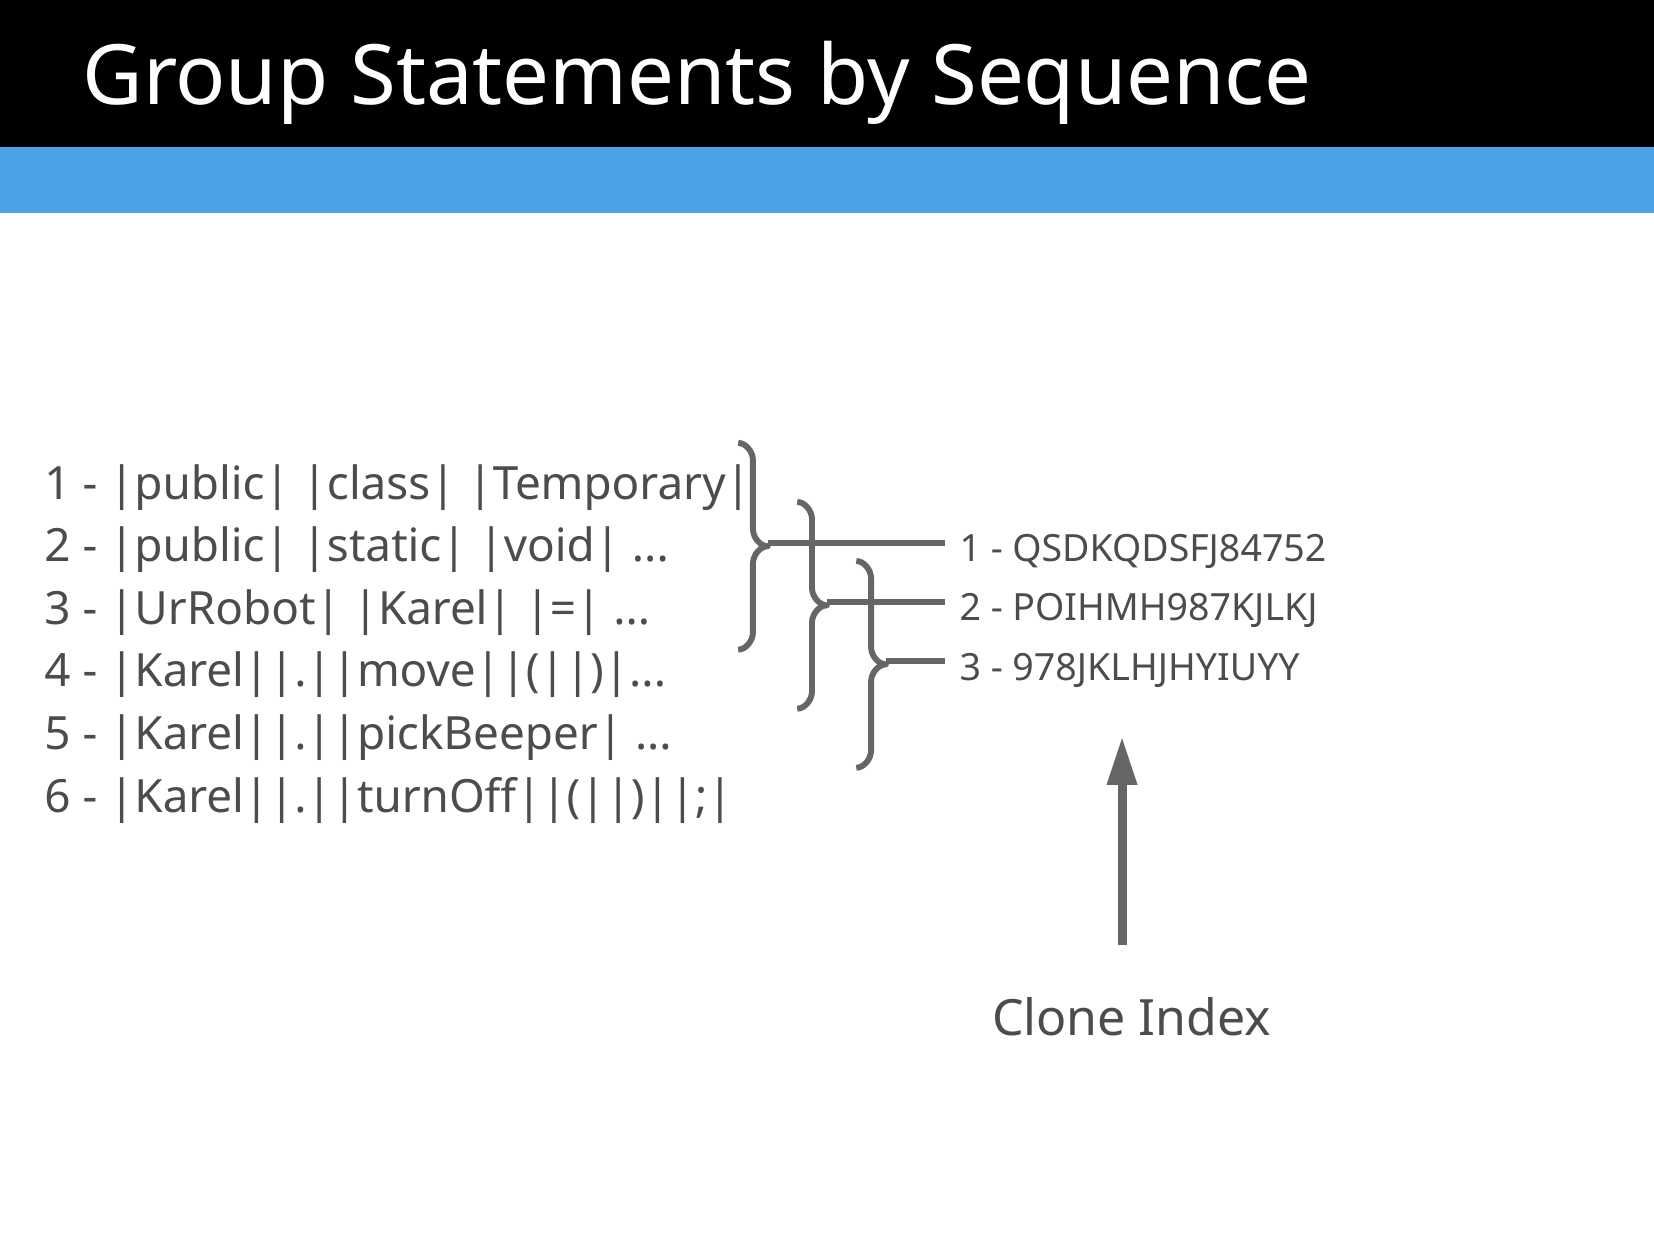

# Group Statements by Sequence
1 - |public| |class| |Temporary|
2 - |public| |static| |void| ...
3 - |UrRobot| |Karel| |=| ...
4 - |Karel||.||move||(||)|...
5 - |Karel||.||pickBeeper| ...
6 - |Karel||.||turnOff||(||)||;|
1 - QSDKQDSFJ84752
2 - POIHMH987KJLKJ
3 - 978JKLHJHYIUYY
Clone Index